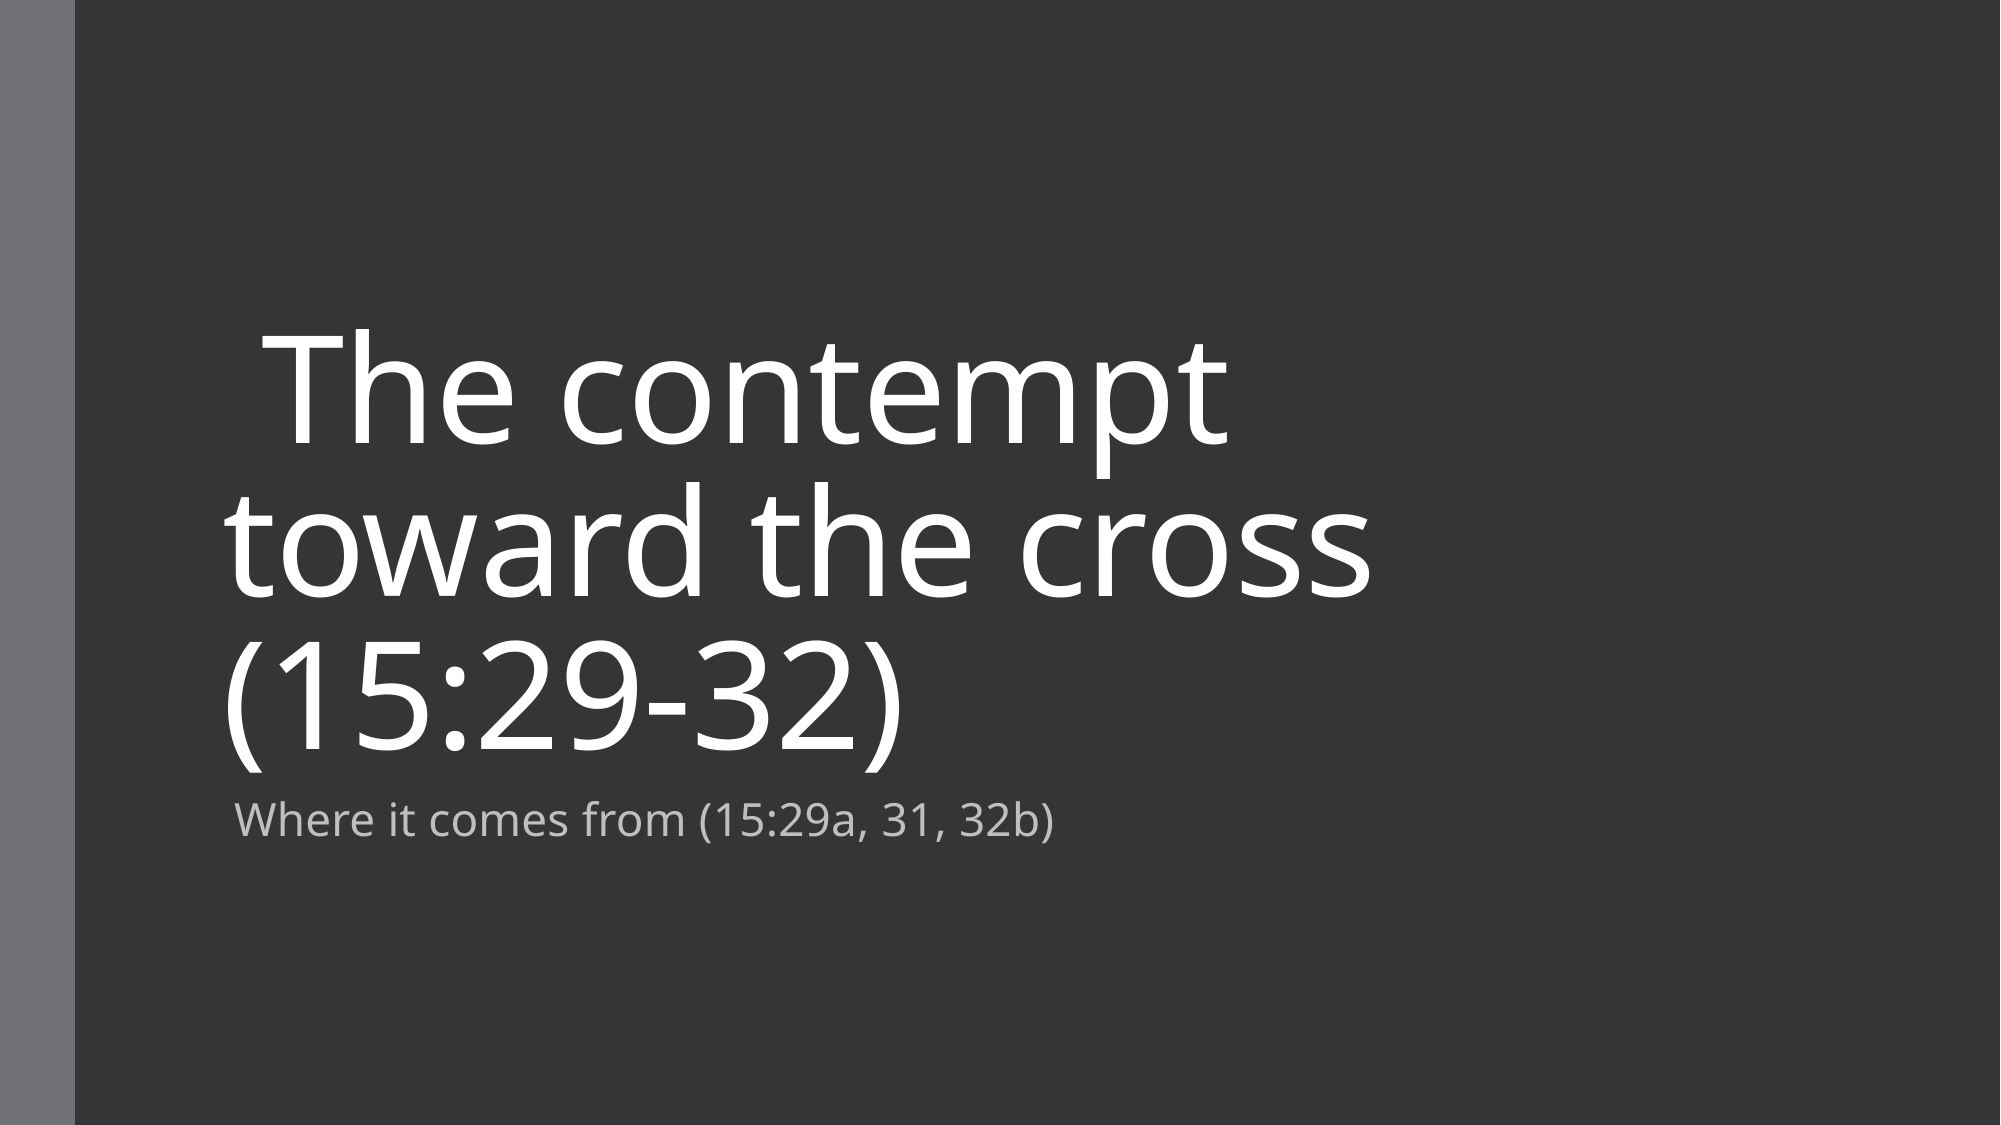

# The contempt toward the cross (15:29-32)
 Where it comes from (15:29a, 31, 32b)